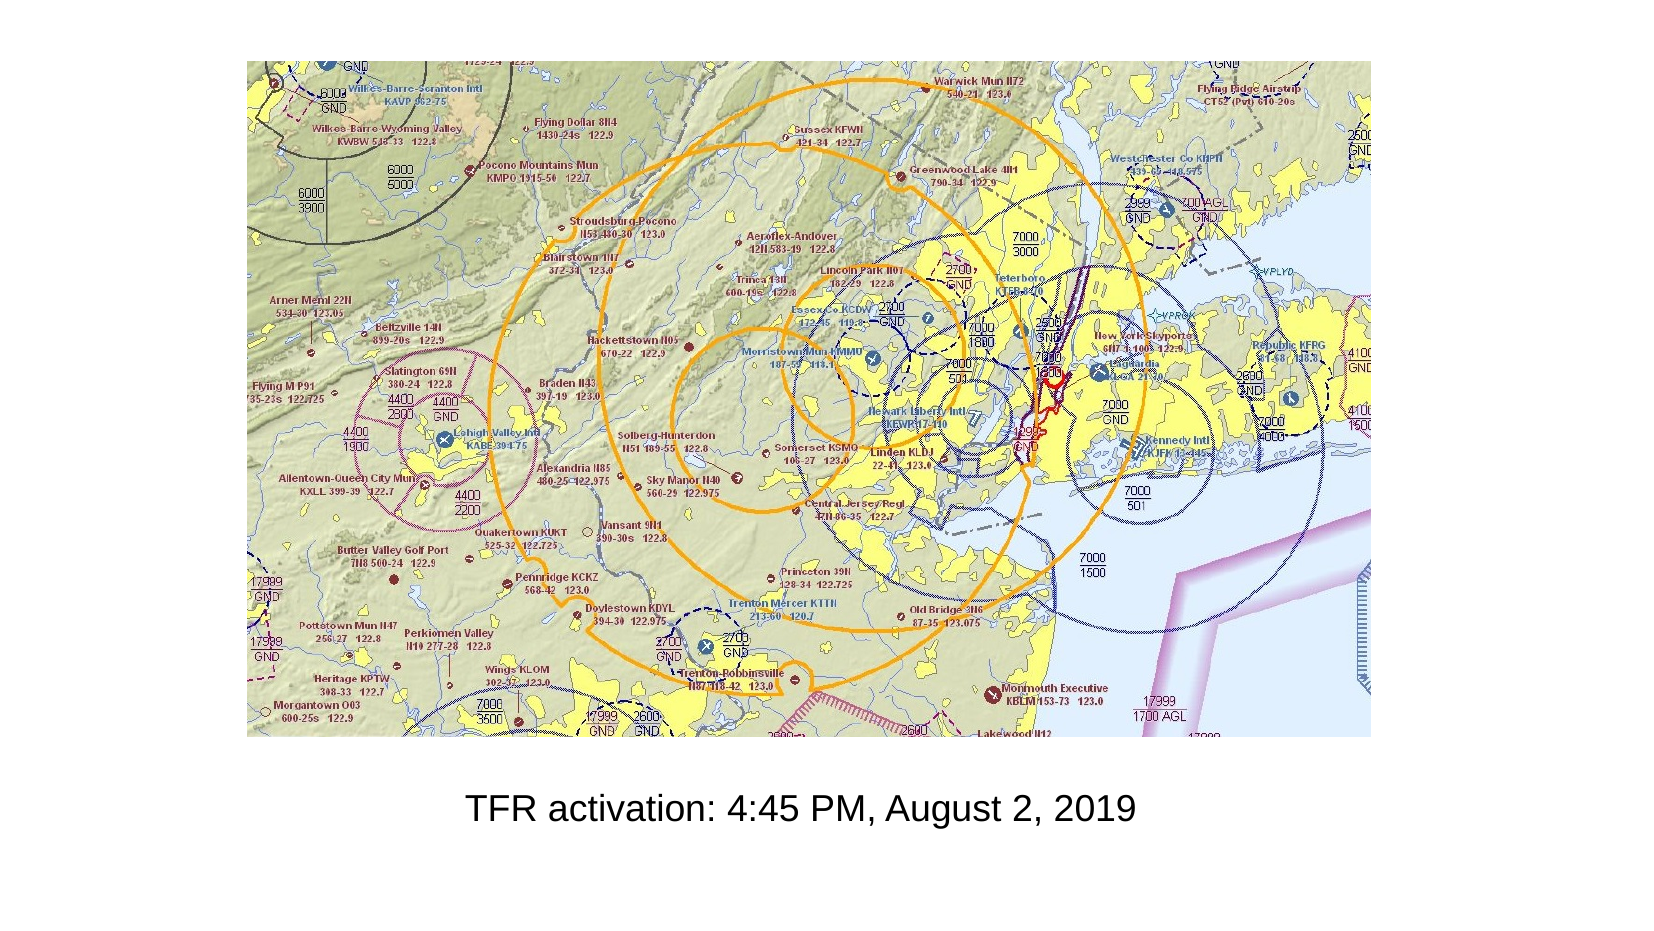

TFR activation: 4:45 PM, August 2, 2019